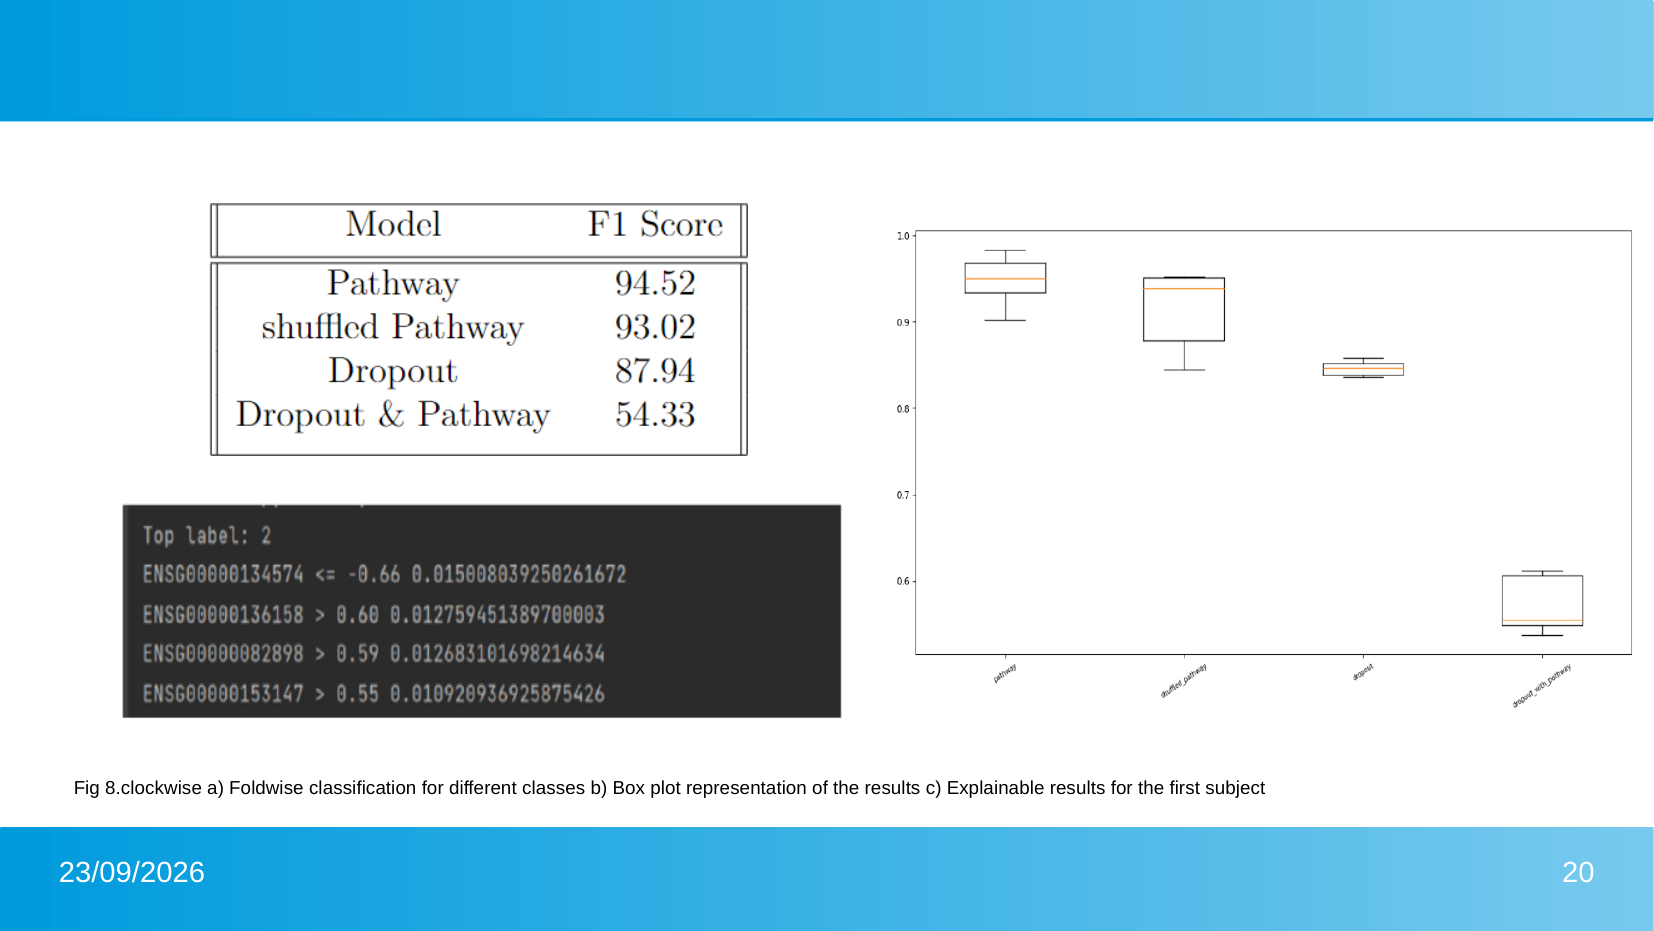

#
Fig 8.clockwise a) Foldwise classification for different classes b) Box plot representation of the results c) Explainable results for the first subject
20